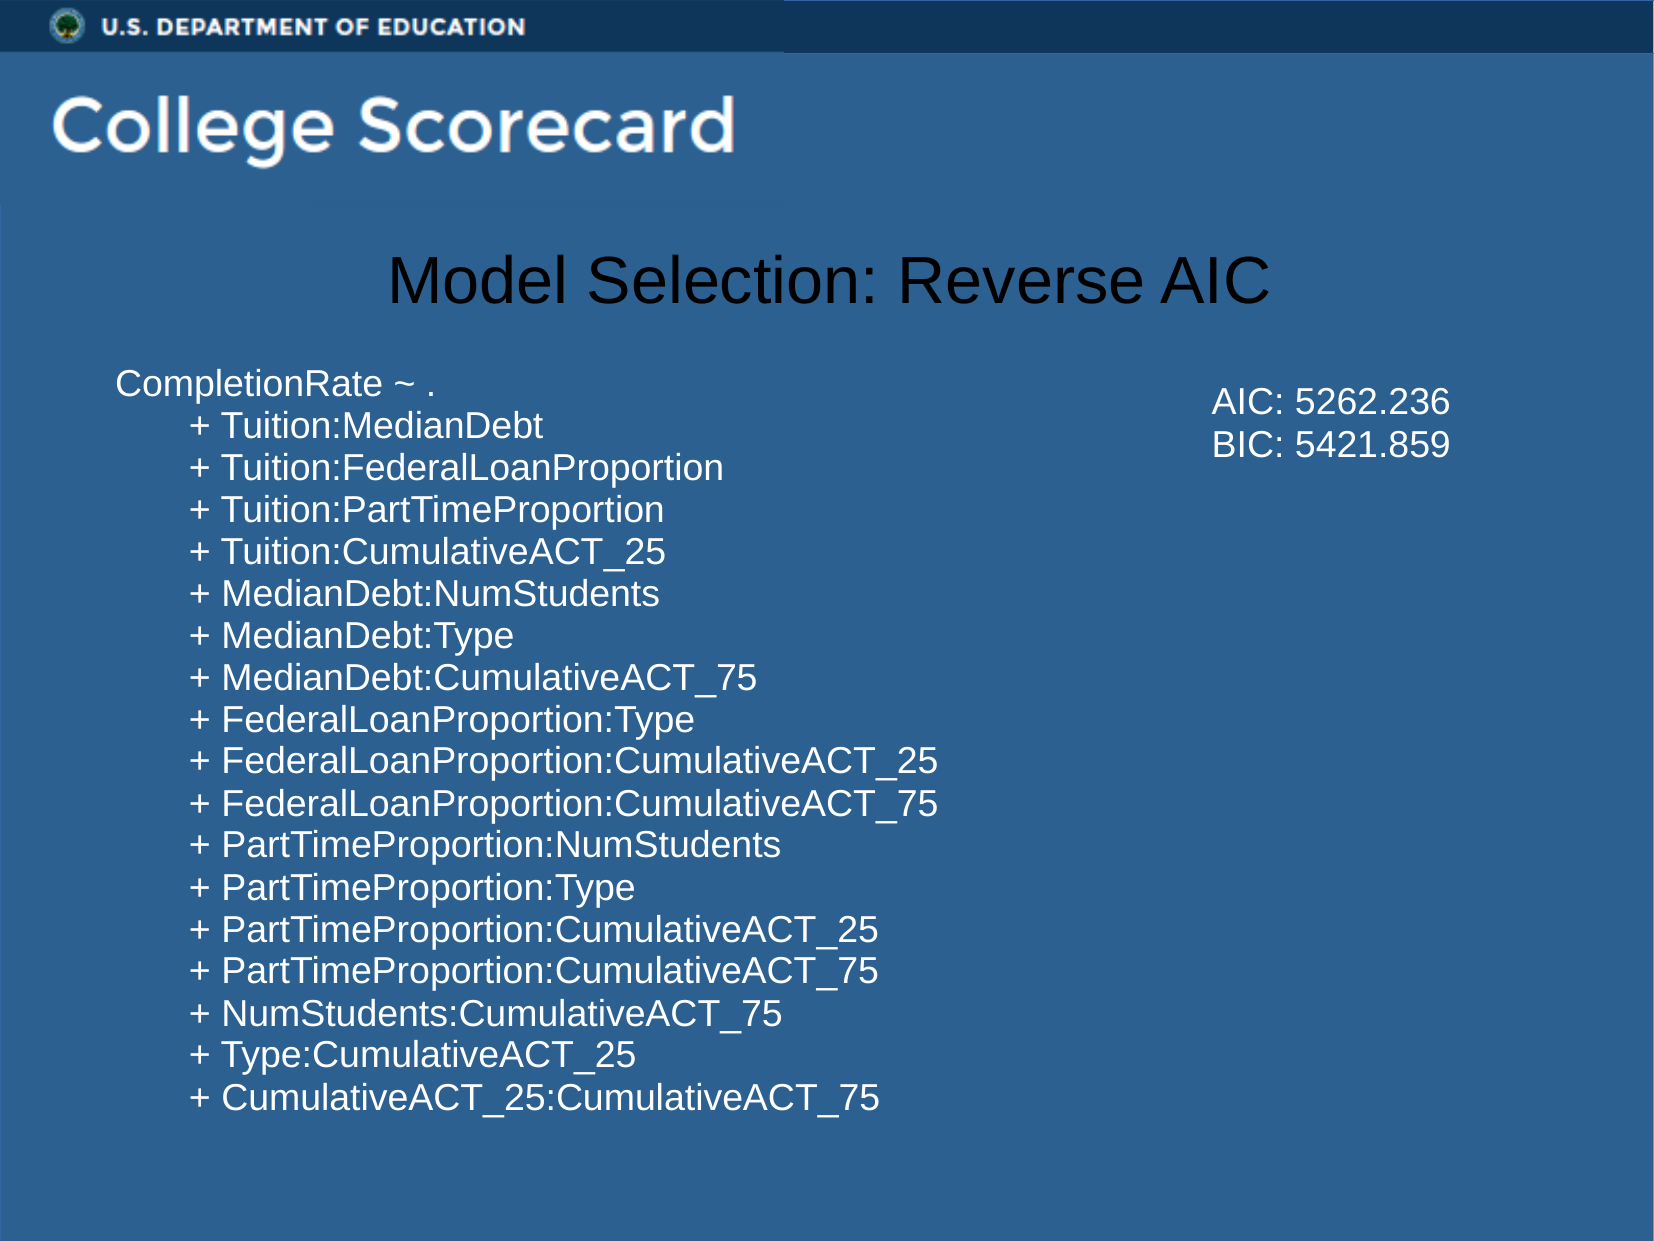

Model Selection: Reverse AIC
CompletionRate ~ .
 	+ Tuition:MedianDebt
	+ Tuition:FederalLoanProportion
	+ Tuition:PartTimeProportion
	+ Tuition:CumulativeACT_25
	+ MedianDebt:NumStudents
	+ MedianDebt:Type
	+ MedianDebt:CumulativeACT_75
	+ FederalLoanProportion:Type
	+ FederalLoanProportion:CumulativeACT_25
	+ FederalLoanProportion:CumulativeACT_75
	+ PartTimeProportion:NumStudents
	+ PartTimeProportion:Type
	+ PartTimeProportion:CumulativeACT_25
	+ PartTimeProportion:CumulativeACT_75
	+ NumStudents:CumulativeACT_75
	+ Type:CumulativeACT_25
	+ CumulativeACT_25:CumulativeACT_75
AIC: 5262.236
BIC: 5421.859